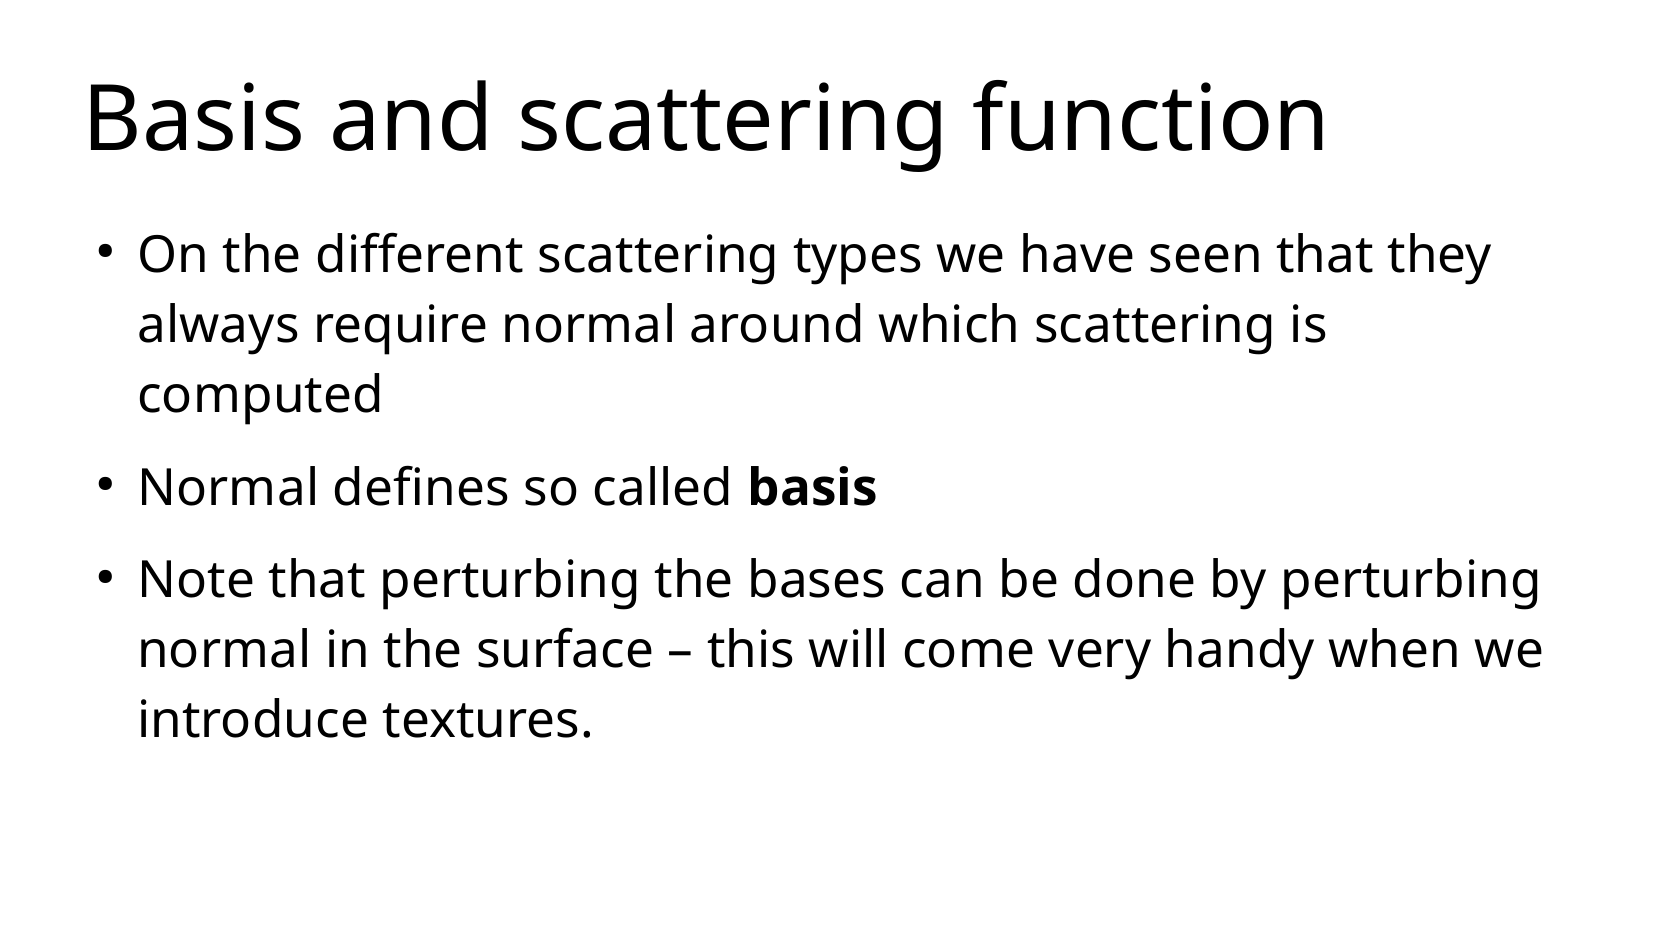

# Basis and scattering function
On the different scattering types we have seen that they always require normal around which scattering is computed
Normal defines so called basis
Note that perturbing the bases can be done by perturbing normal in the surface – this will come very handy when we introduce textures.